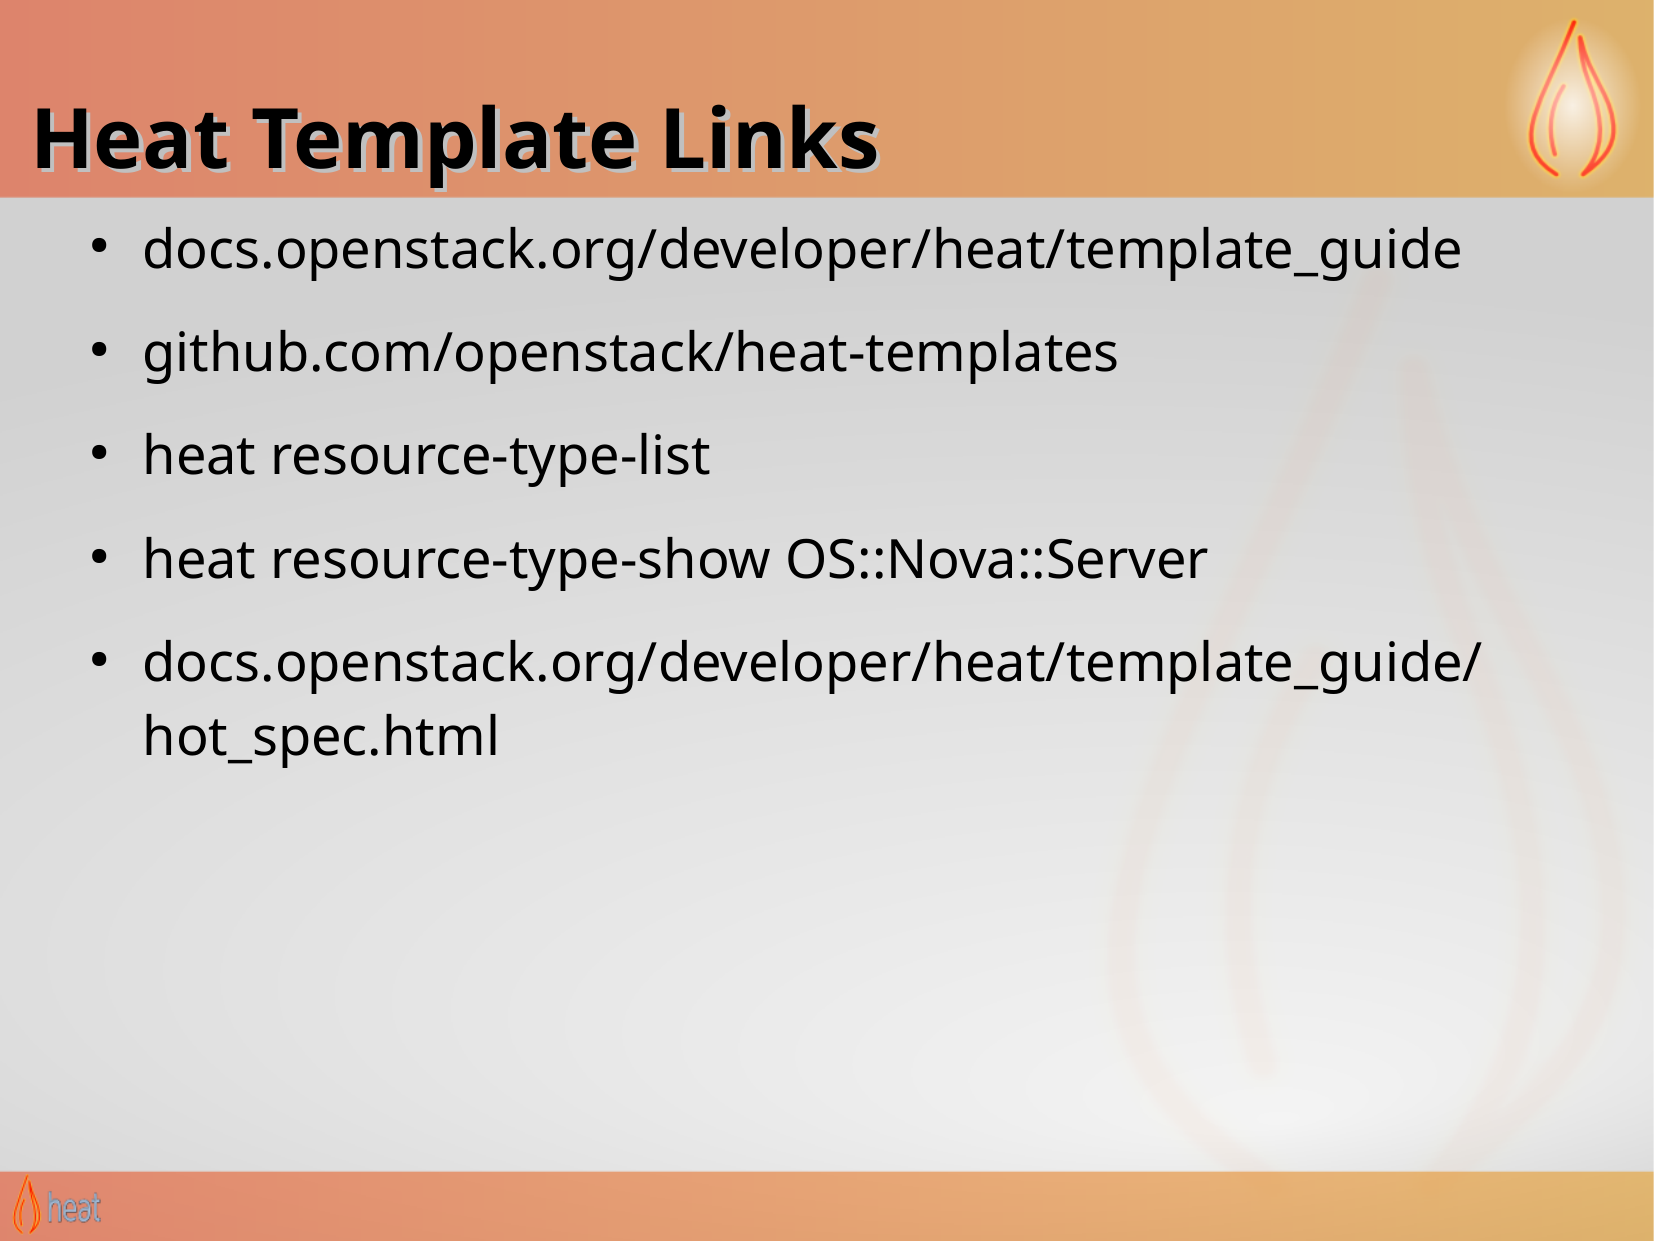

# Heat Template Links
docs.openstack.org/developer/heat/template_guide
github.com/openstack/heat-templates
heat resource-type-list
heat resource-type-show OS::Nova::Server
docs.openstack.org/developer/heat/template_guide/hot_spec.html